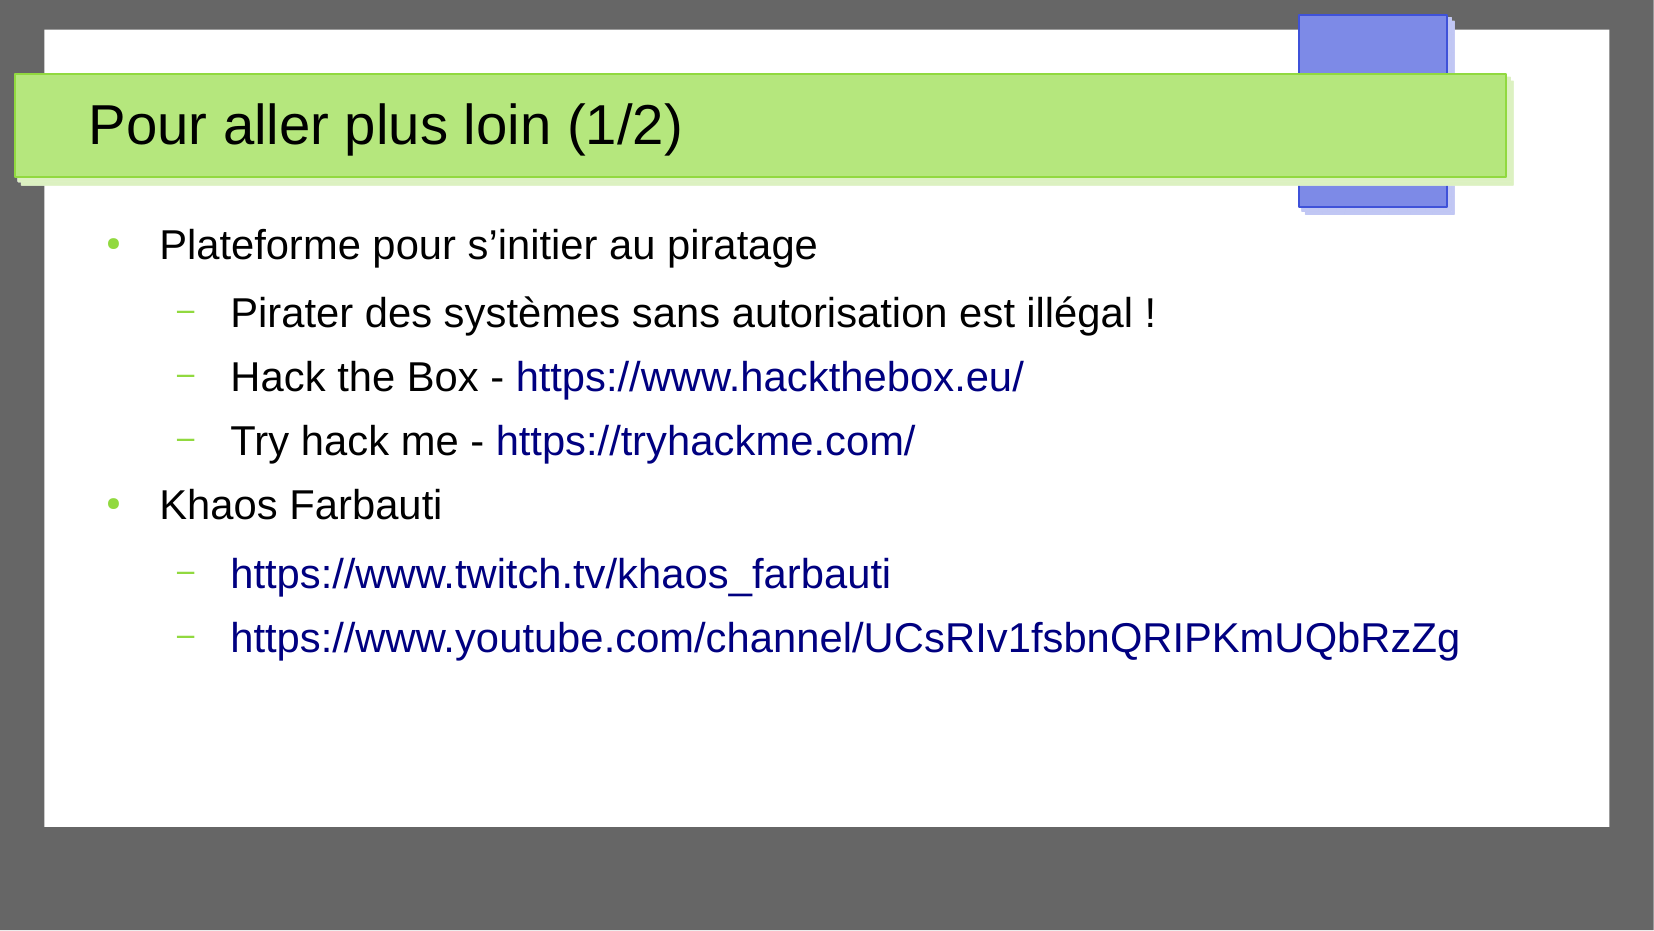

# Pour aller plus loin (1/2)
Plateforme pour s’initier au piratage
Pirater des systèmes sans autorisation est illégal !
Hack the Box - https://www.hackthebox.eu/
Try hack me - https://tryhackme.com/
Khaos Farbauti
https://www.twitch.tv/khaos_farbauti
https://www.youtube.com/channel/UCsRIv1fsbnQRIPKmUQbRzZg